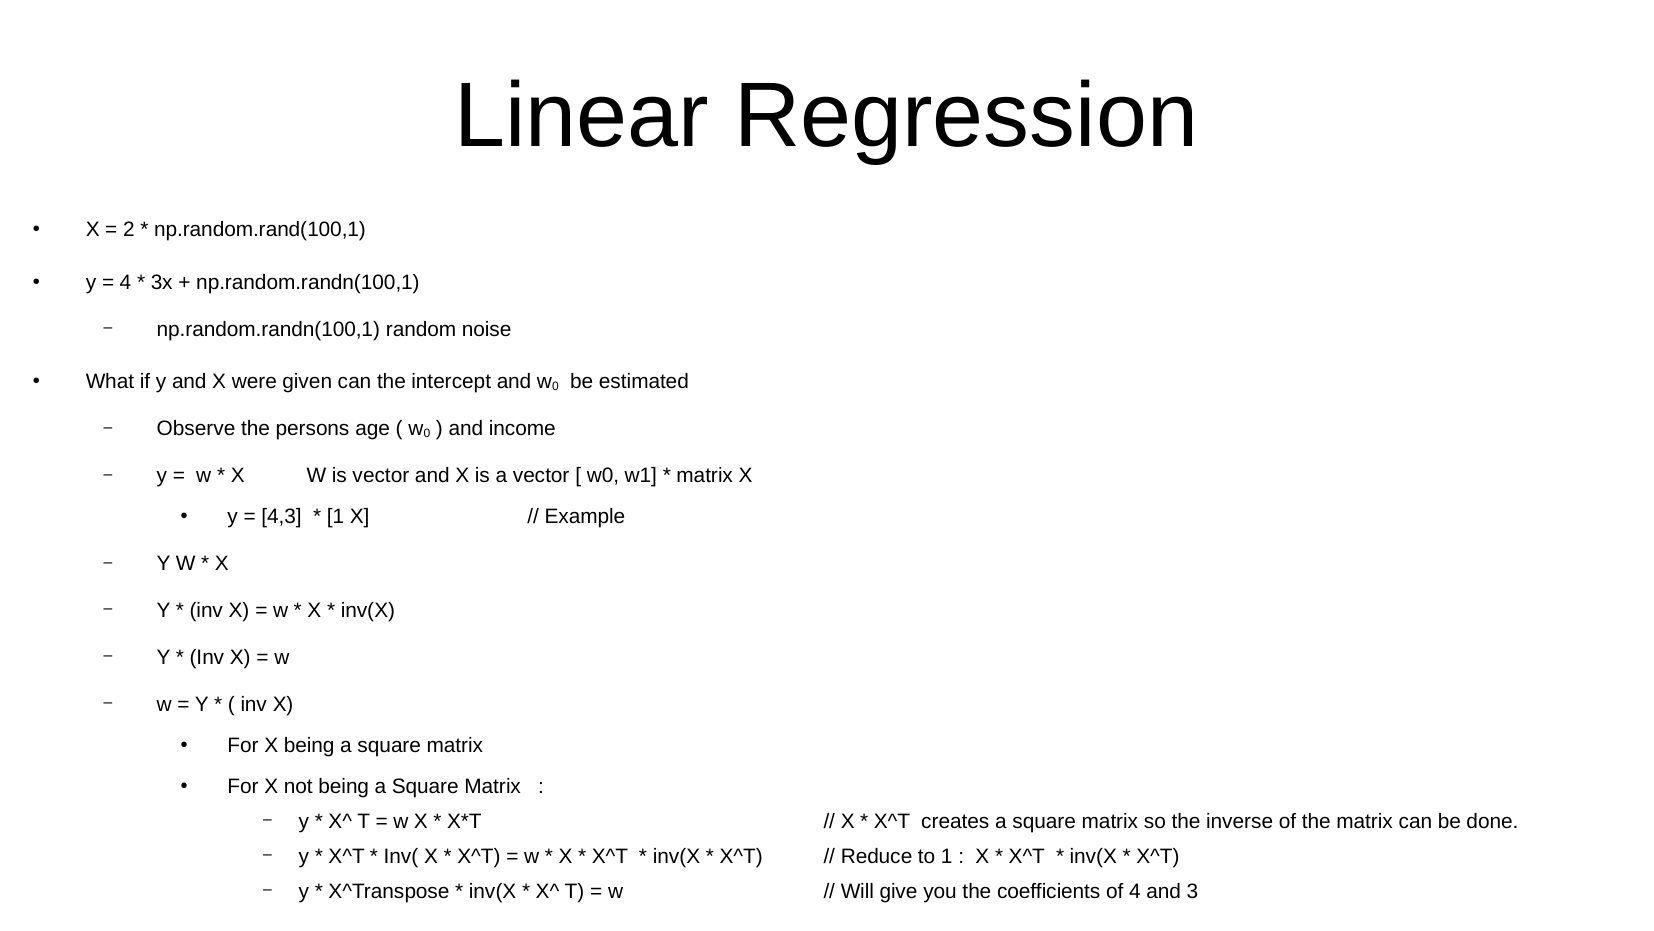

# Linear Regression
X = 2 * np.random.rand(100,1)
y = 4 * 3x + np.random.randn(100,1)
np.random.randn(100,1) random noise
What if y and X were given can the intercept and w0 be estimated
Observe the persons age ( w0 ) and income
y = w * X	W is vector and X is a vector [ w0, w1] * matrix X
y = [4,3] * [1 X] 			// Example
Y W * X
Y * (inv X) = w * X * inv(X)
Y * (Inv X) = w
w = Y * ( inv X)
For X being a square matrix
For X not being a Square Matrix :
y * X^ T = w X * X*T 			 		// X * X^T creates a square matrix so the inverse of the matrix can be done.
y * X^T * Inv( X * X^T) = w * X * X^T * inv(X * X^T) 	// Reduce to 1 : X * X^T * inv(X * X^T)
y * X^Transpose * inv(X * X^ T) = w 			// Will give you the coefficients of 4 and 3